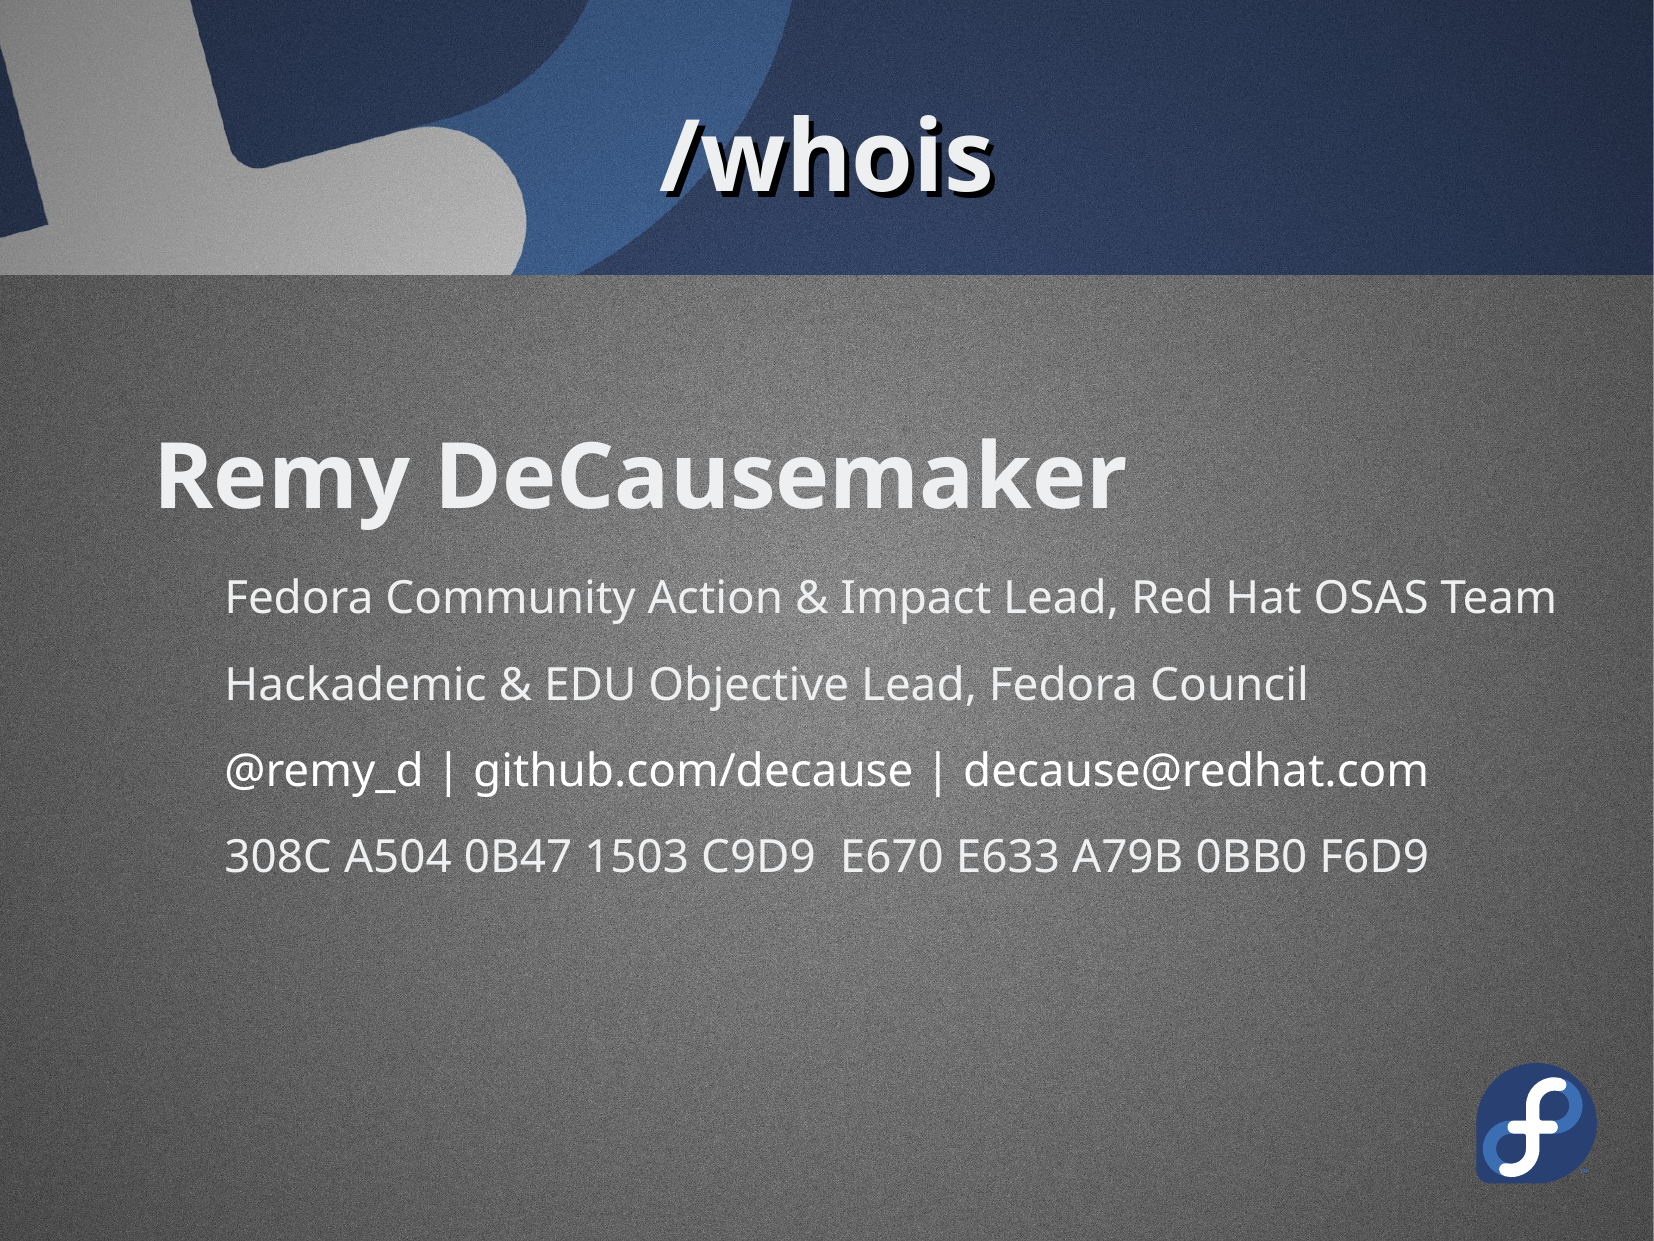

# /whois
Remy DeCausemaker
Fedora Community Action & Impact Lead, Red Hat OSAS Team
Hackademic & EDU Objective Lead, Fedora Council
@remy_d | github.com/decause | decause@redhat.com
308C A504 0B47 1503 C9D9 E670 E633 A79B 0BB0 F6D9